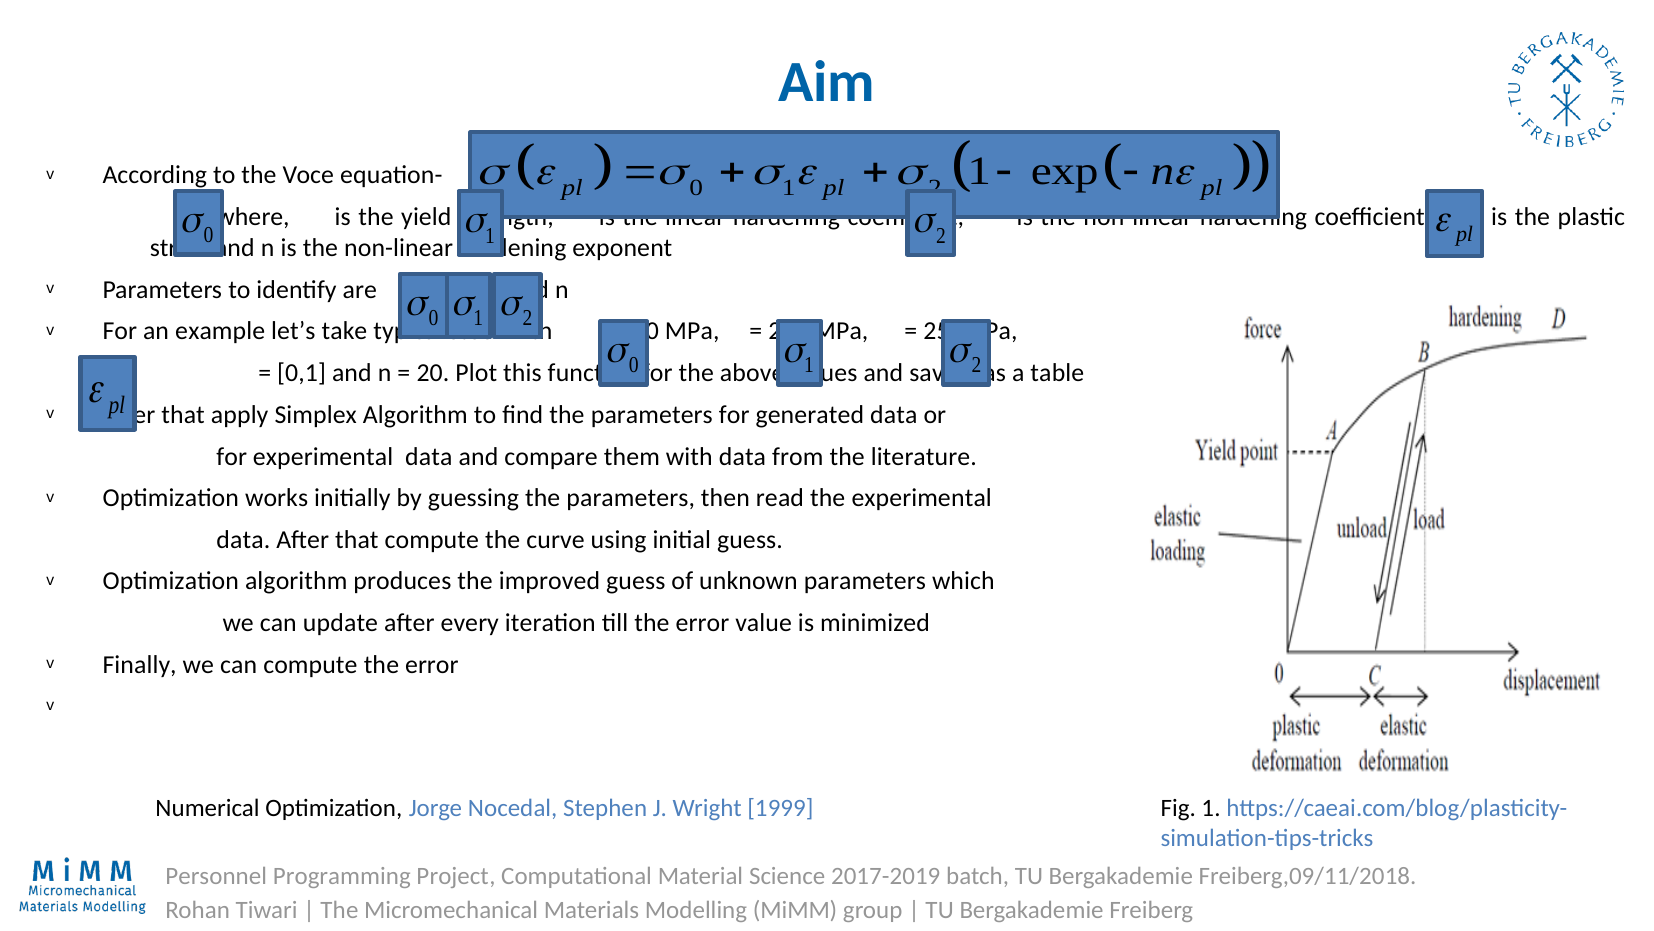

# Aim
According to the Voce equation-
	where, is the yield strength, is the linear hardening coefficient, is the non-linear hardening coefficient, is the plastic strain and n is the non-linear hardening exponent
Parameters to identify are , , and n
For an example let’s take typical steel with = 500 MPa, = 250 MPa, = 250MPa,
	 = [0,1] and n = 20. Plot this function for the above values and save it as a table
After that apply Simplex Algorithm to find the parameters for generated data or
	for experimental data and compare them with data from the literature.
Optimization works initially by guessing the parameters, then read the experimental
	data. After that compute the curve using initial guess.
Optimization algorithm produces the improved guess of unknown parameters which
	 we can update after every iteration till the error value is minimized
Finally, we can compute the error
 Numerical Optimization, Jorge Nocedal, Stephen J. Wright [1999]
Fig. 1. https://caeai.com/blog/plasticity-simulation-tips-tricks
Personnel Programming Project, Computational Material Science 2017-2019 batch, TU Bergakademie Freiberg,09/11/2018.
Rohan Tiwari | The Micromechanical Materials Modelling (MiMM) group | TU Bergakademie Freiberg